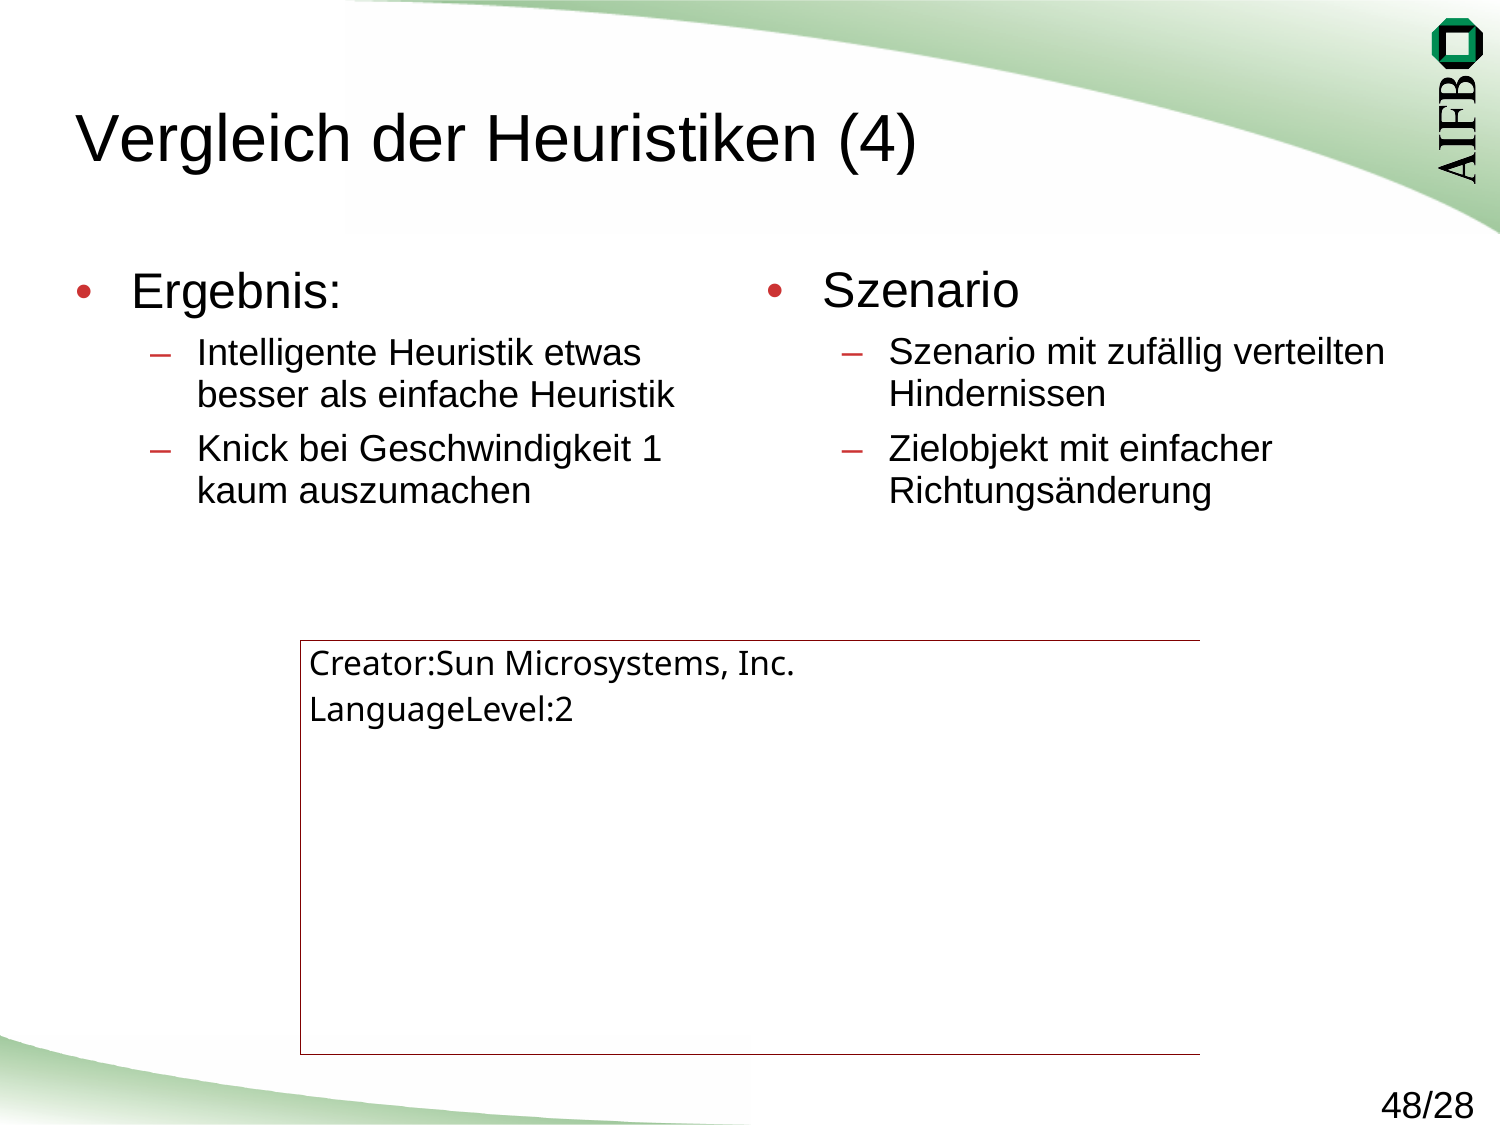

# Vergleich der Heuristiken (4)
Szenario
Szenario mit zufällig verteilten Hindernissen
Zielobjekt mit einfacher Richtungsänderung
Ergebnis:
Intelligente Heuristik etwas besser als einfache Heuristik
Knick bei Geschwindigkeit 1 kaum auszumachen
48